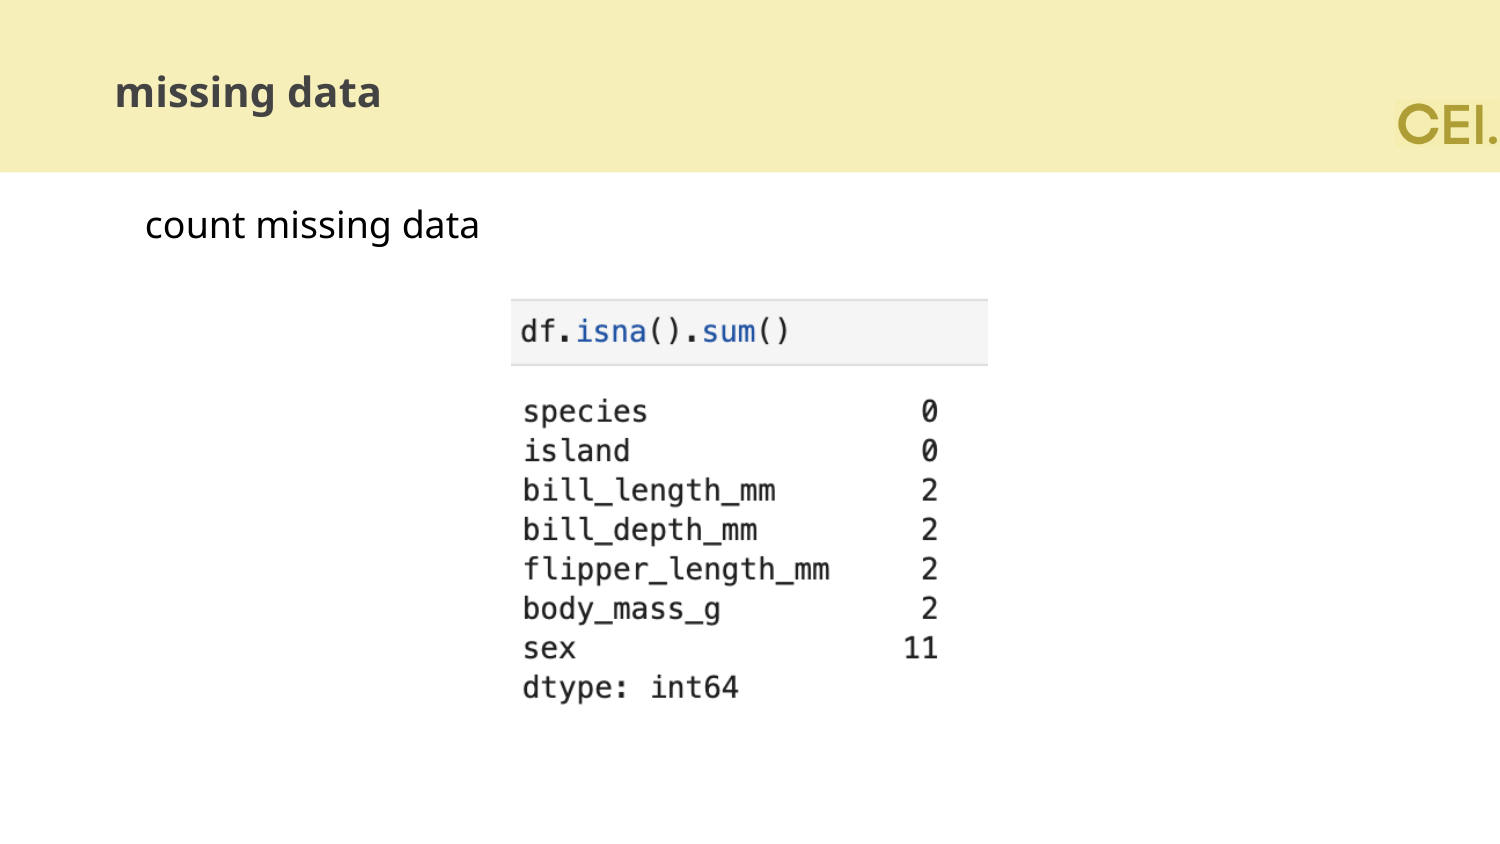

missing data
python if else statements
count missing data